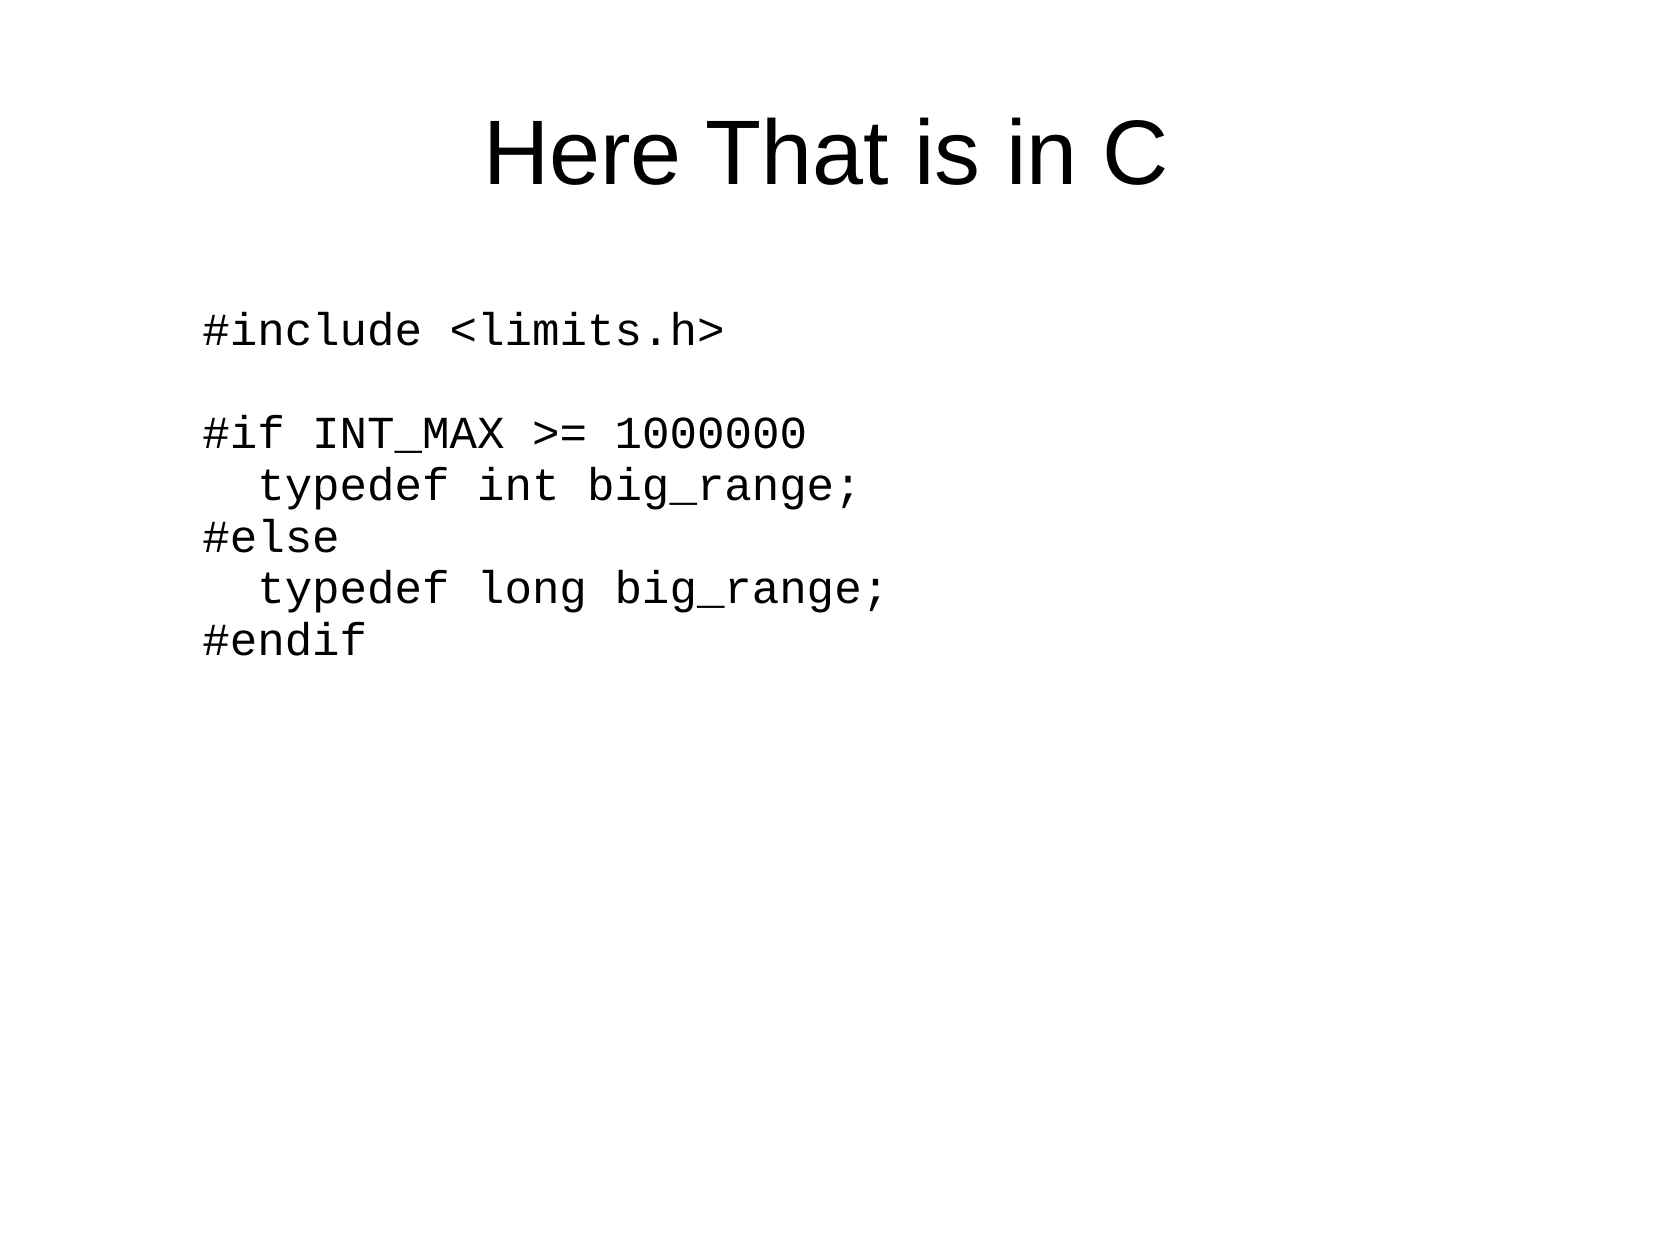

# Here That is in C
#include <limits.h>
#if INT_MAX >= 1000000
 typedef int big_range;
#else
 typedef long big_range;
#endif